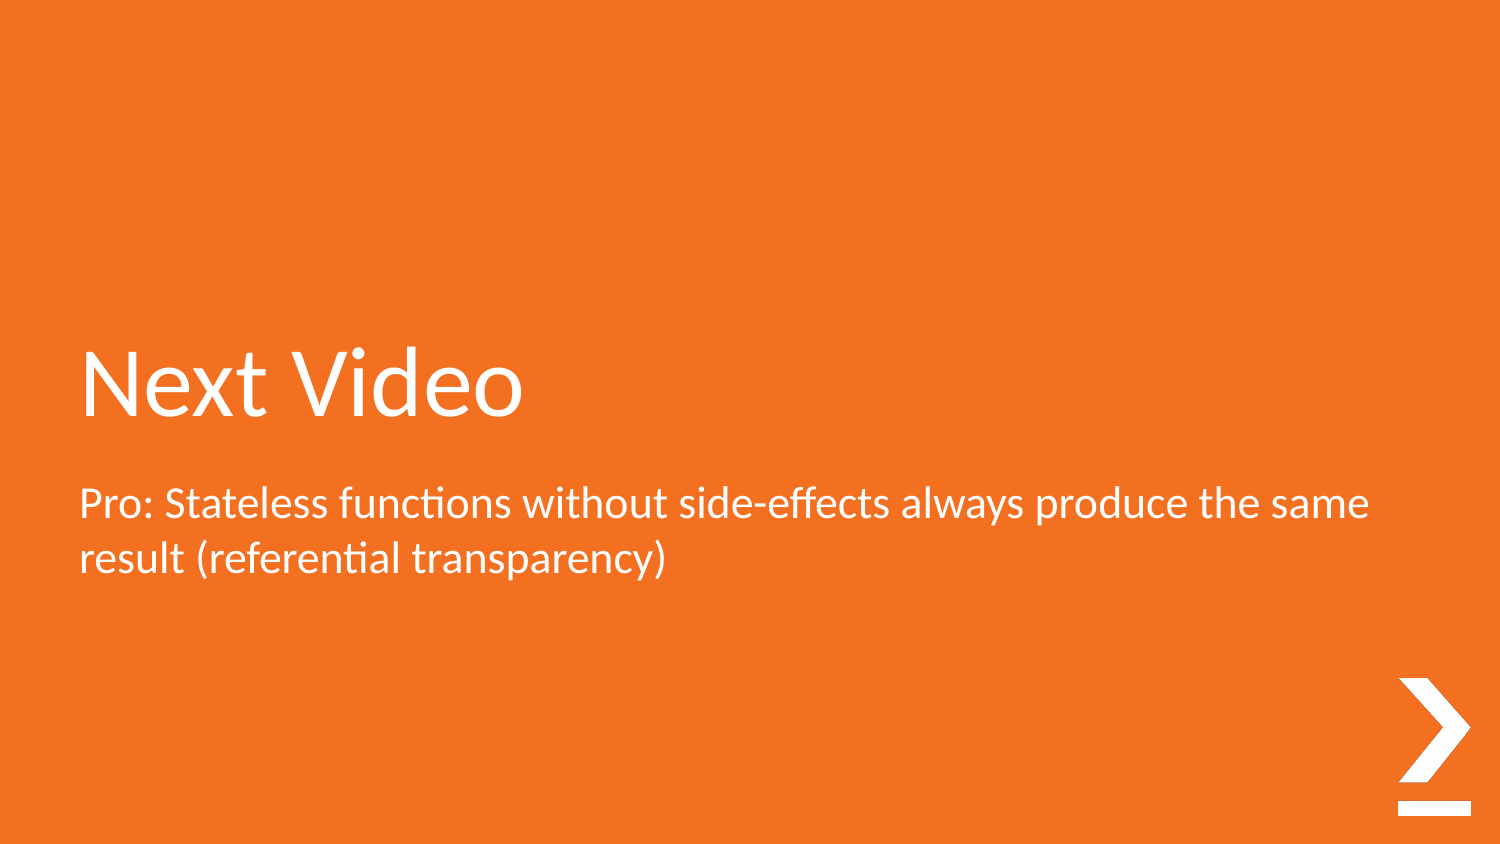

# Next Video
Pro: Stateless functions without side-effects always produce the same result (referential transparency)